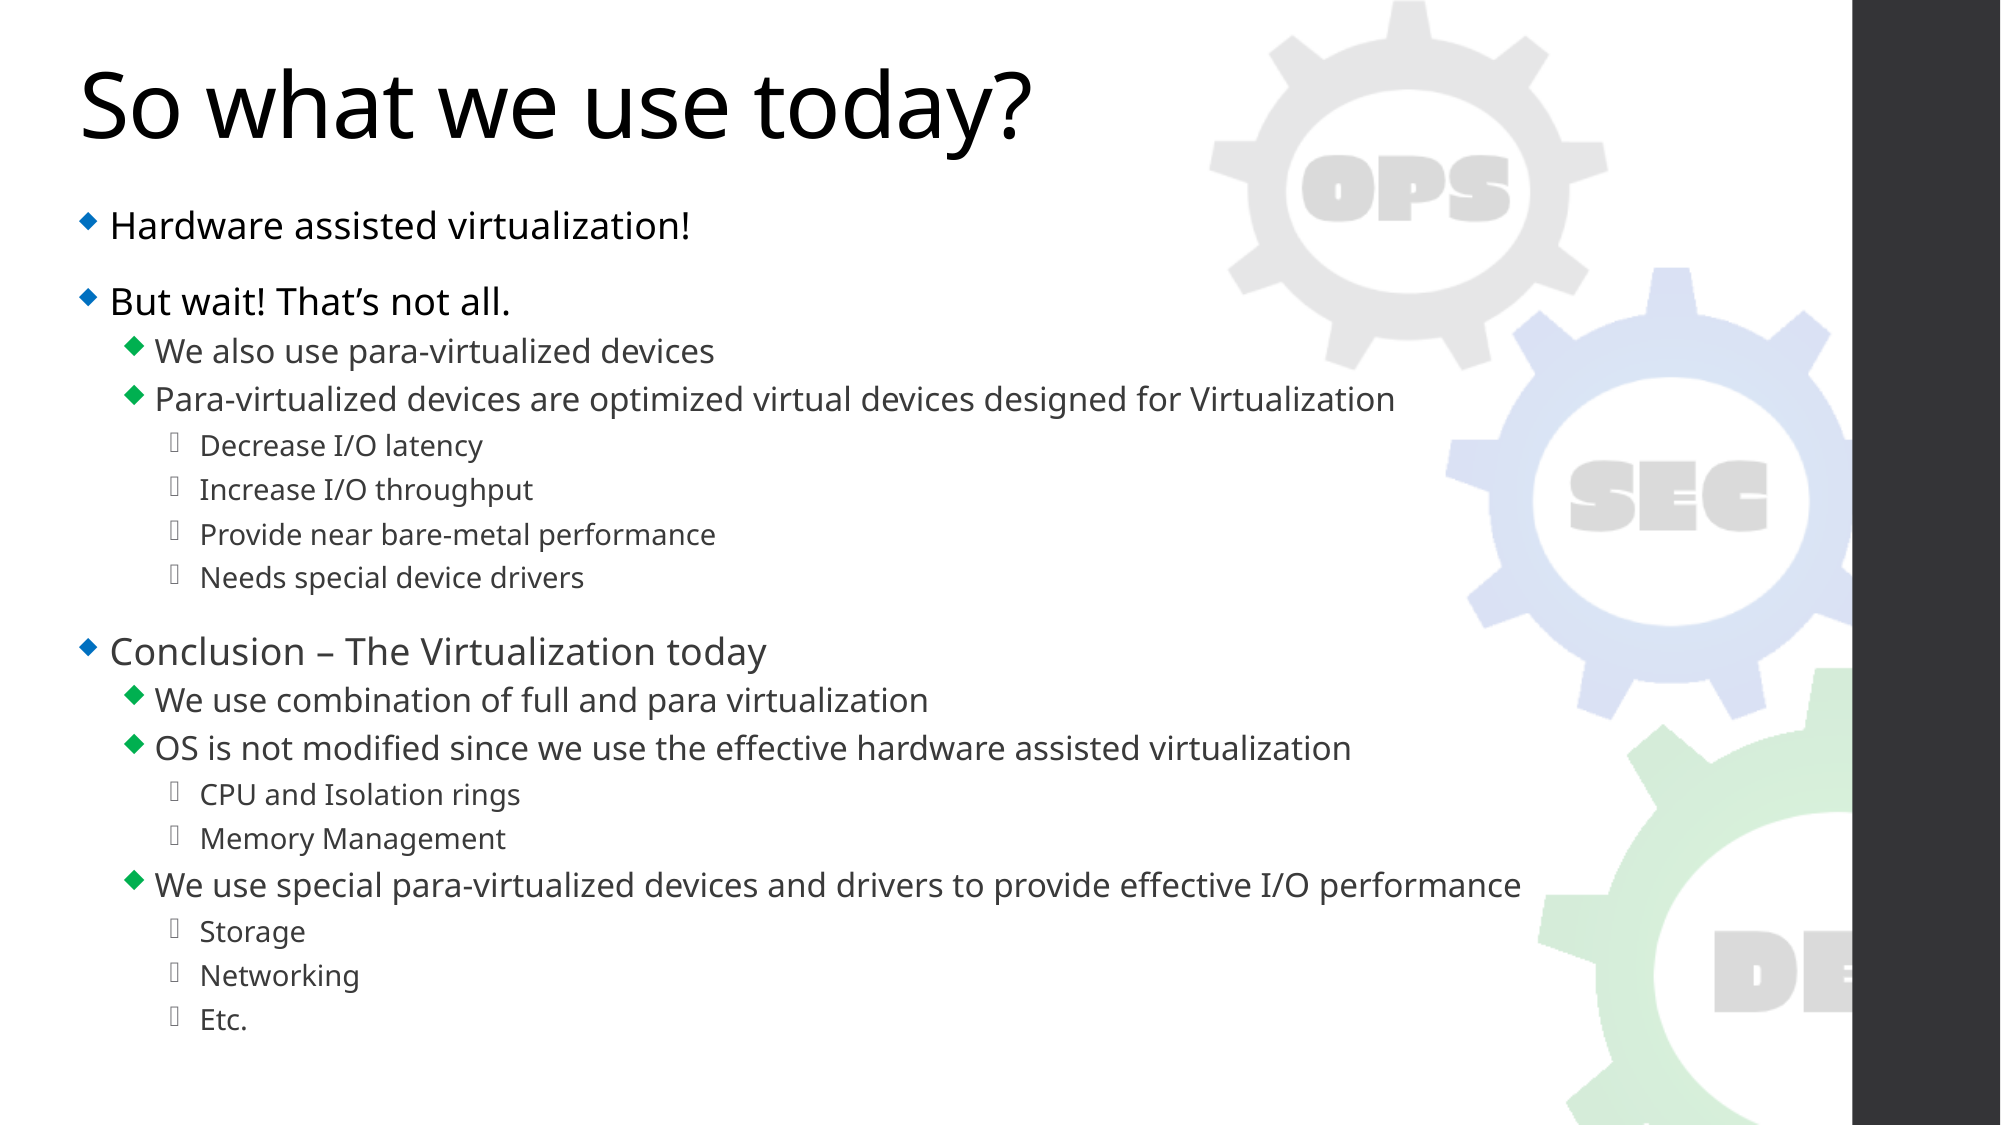

# So what we use today?
Hardware assisted virtualization!
But wait! That’s not all.
We also use para-virtualized devices
Para-virtualized devices are optimized virtual devices designed for Virtualization
Decrease I/O latency
Increase I/O throughput
Provide near bare-metal performance
Needs special device drivers
Conclusion – The Virtualization today
We use combination of full and para virtualization
OS is not modified since we use the effective hardware assisted virtualization
CPU and Isolation rings
Memory Management
We use special para-virtualized devices and drivers to provide effective I/O performance
Storage
Networking
Etc.